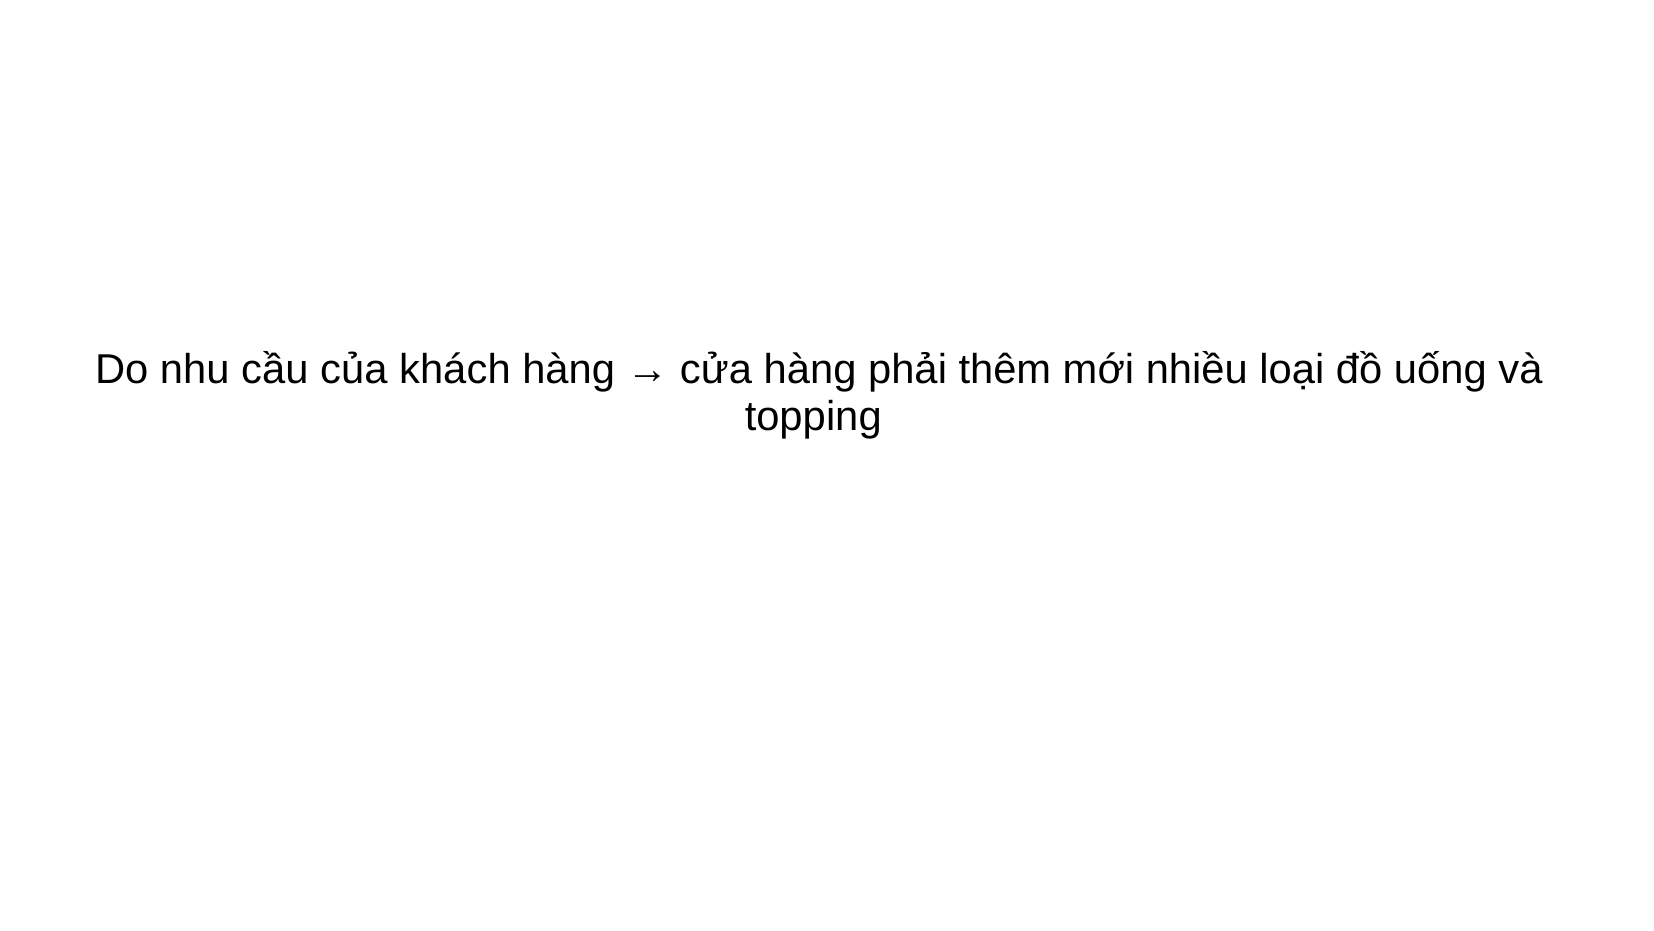

# Do nhu cầu của khách hàng → cửa hàng phải thêm mới nhiều loại đồ uống và topping